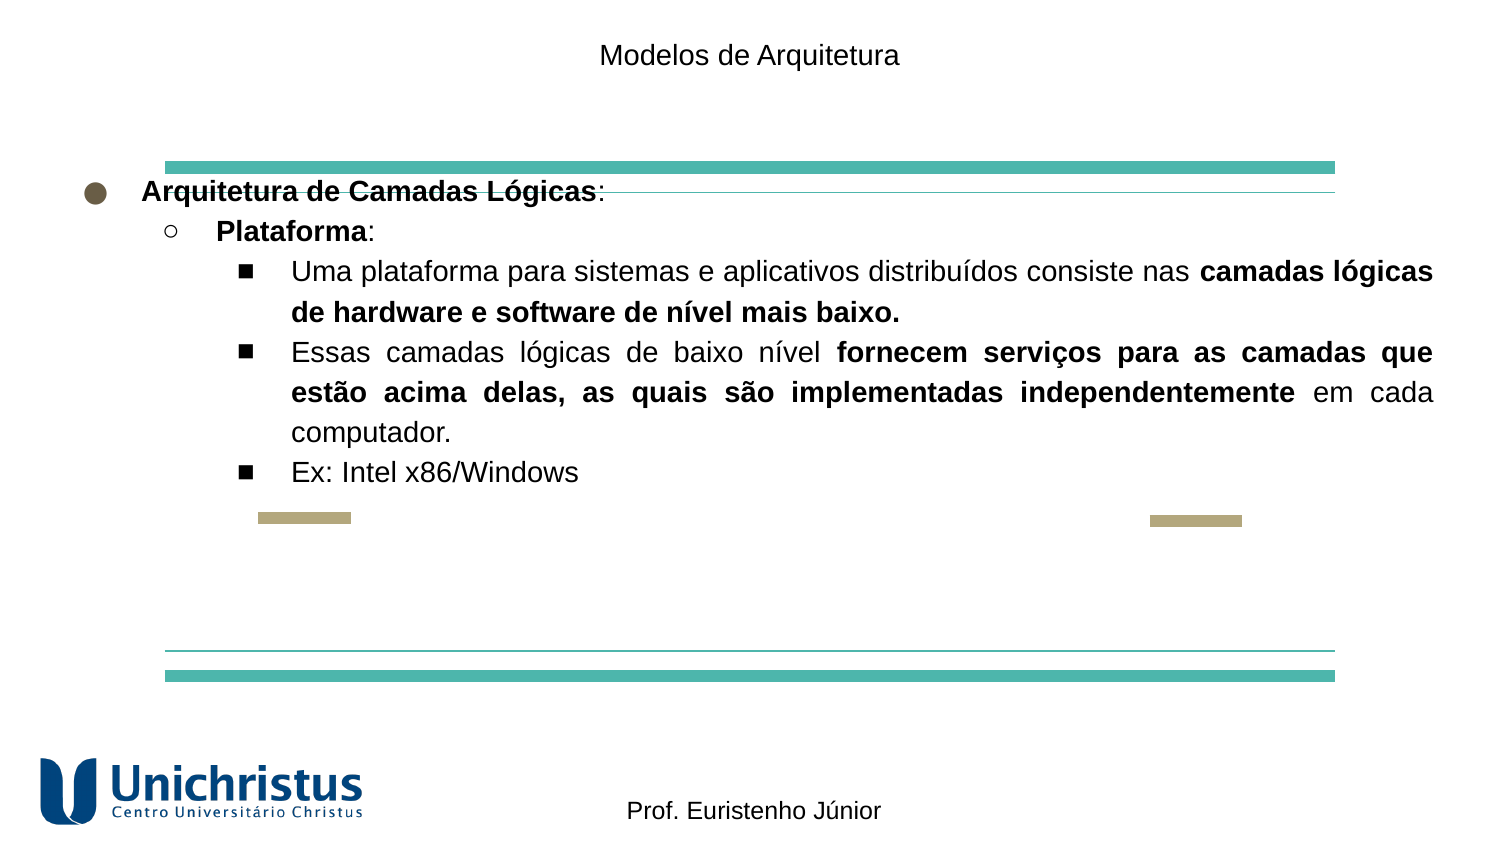

# Modelos de Arquitetura
Arquitetura de Camadas Lógicas:
Plataforma:
Uma plataforma para sistemas e aplicativos distribuídos consiste nas camadas lógicas de hardware e software de nível mais baixo.
Essas camadas lógicas de baixo nível fornecem serviços para as camadas que estão acima delas, as quais são implementadas independentemente em cada computador.
Ex: Intel x86/Windows